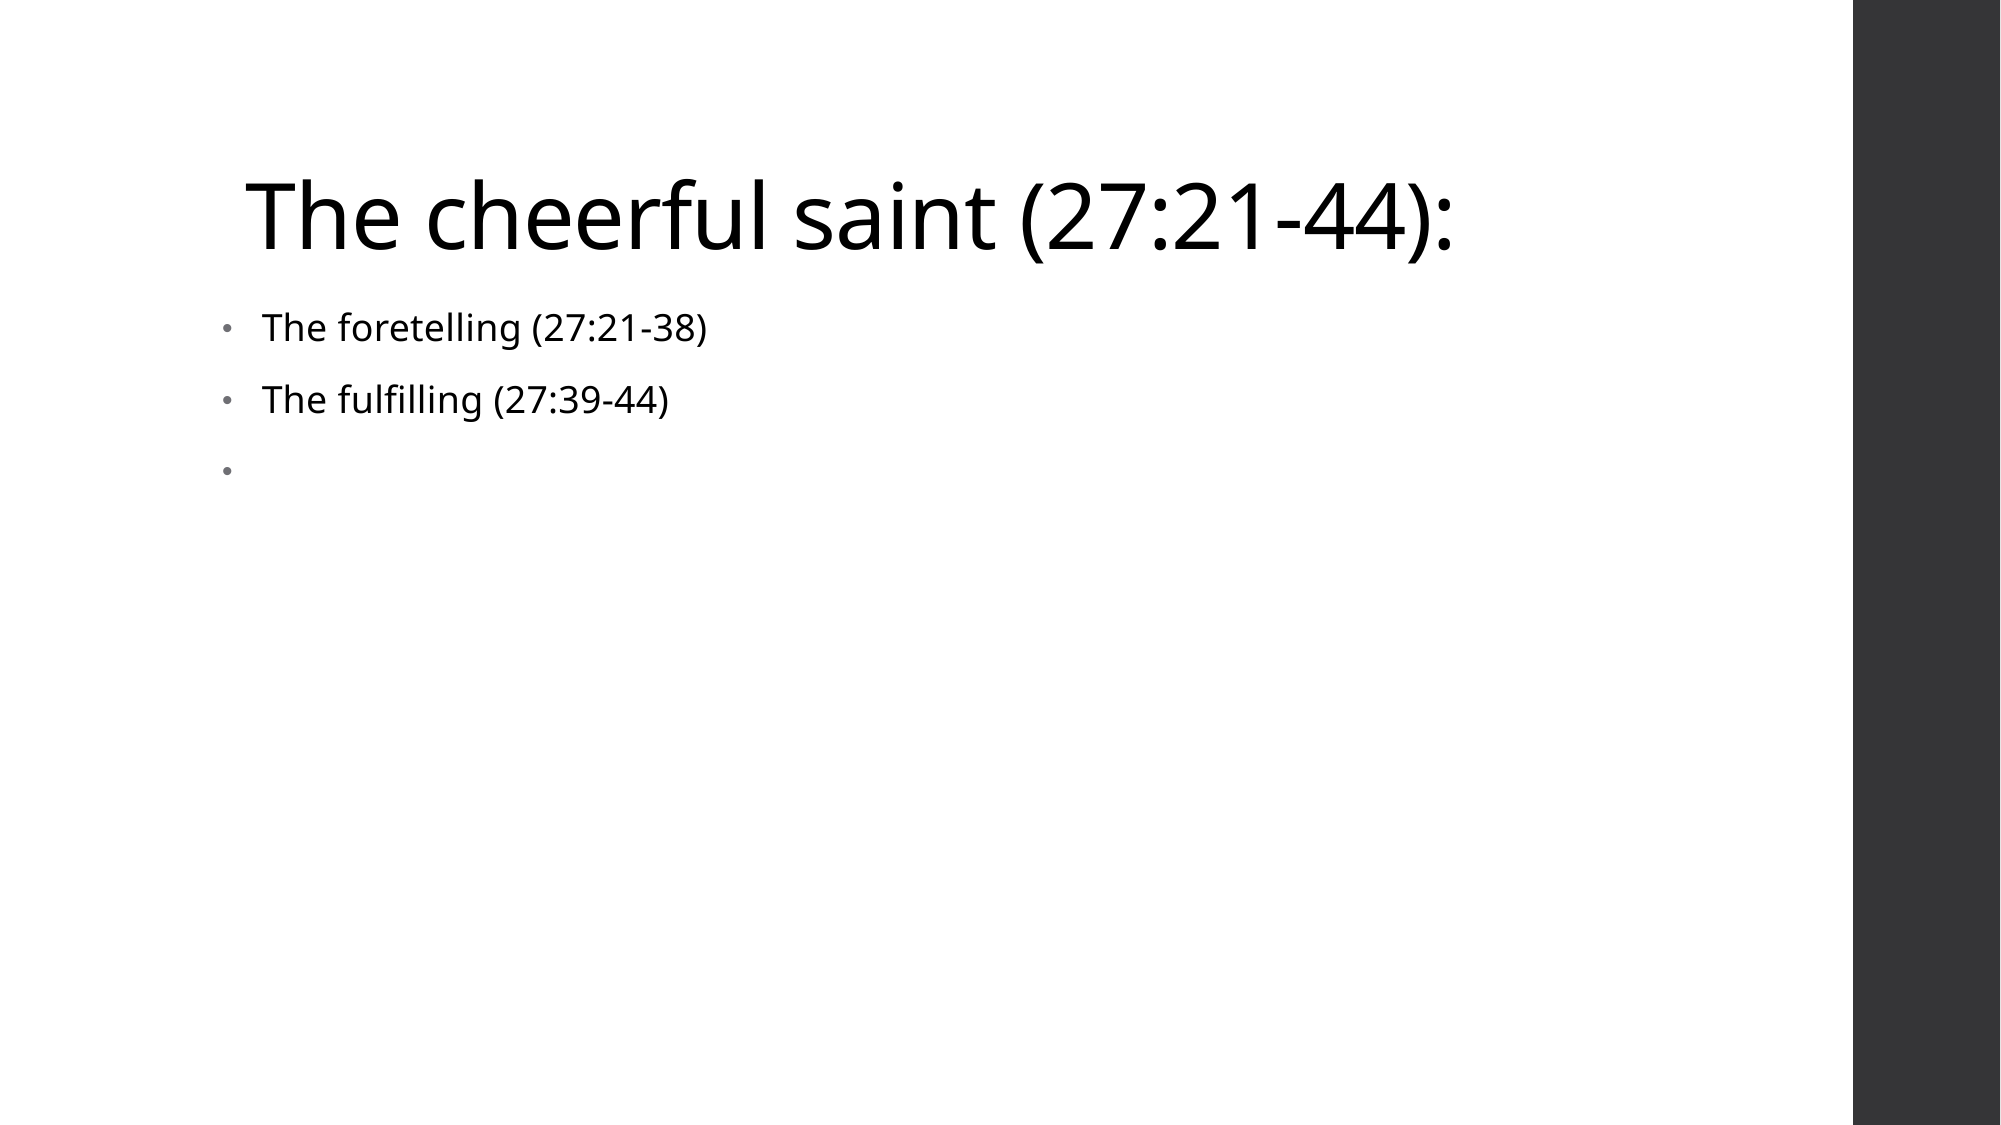

# The cheerful saint (27:21-44):
 The foretelling (27:21-38)
 The fulfilling (27:39-44)